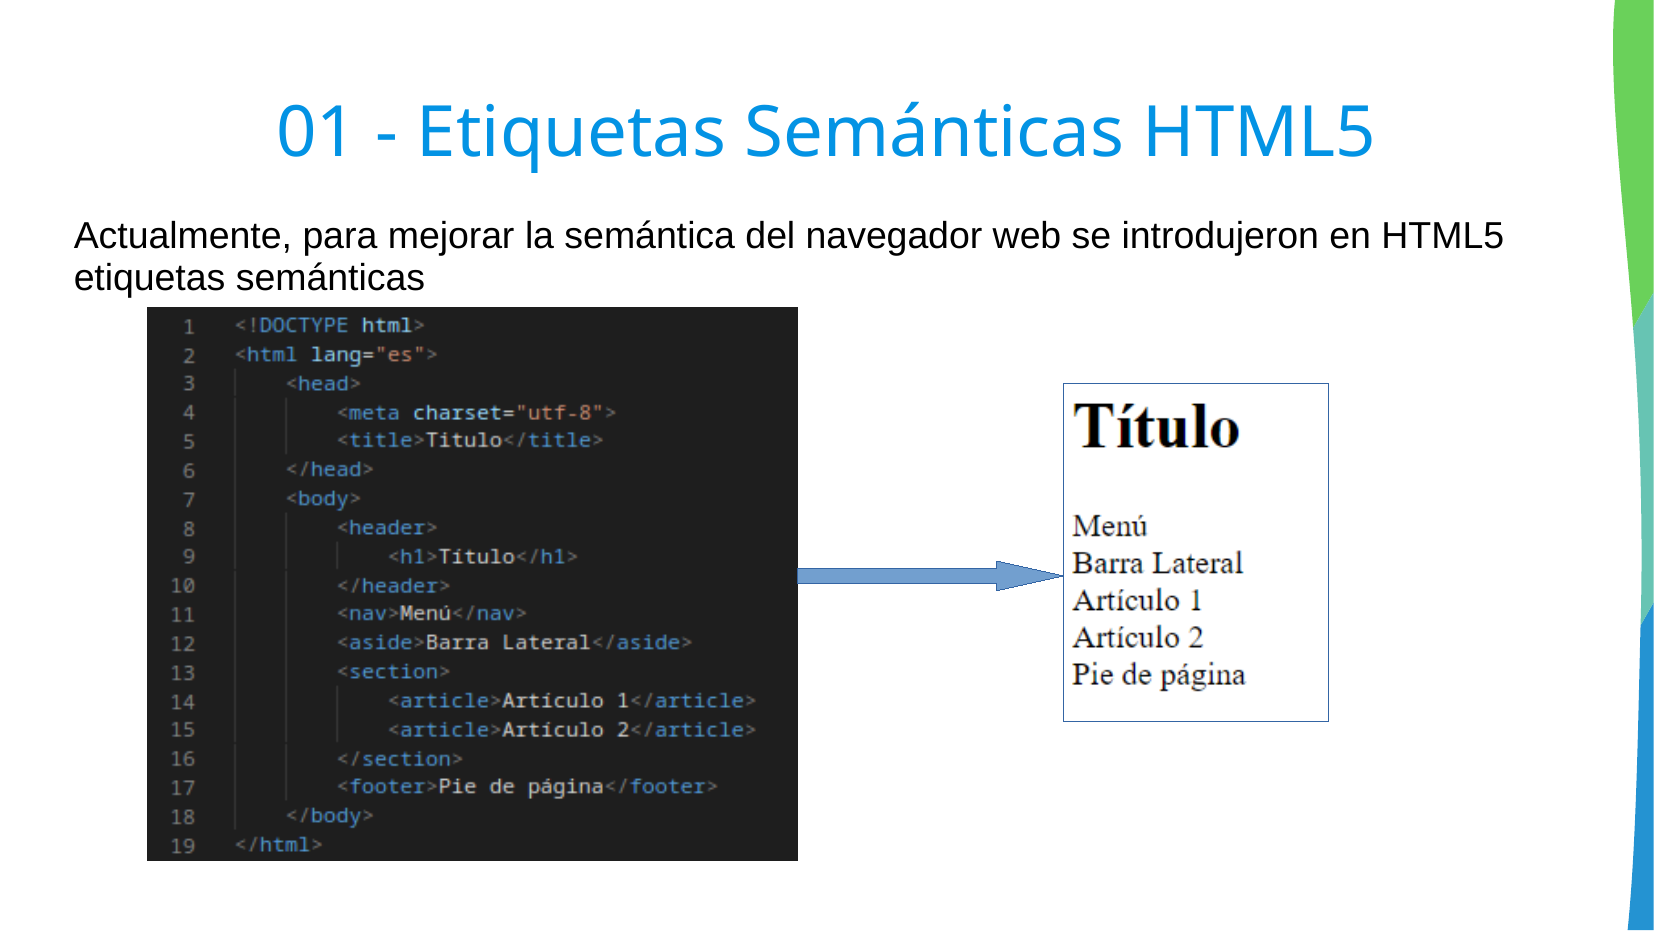

01 - Etiquetas Semánticas HTML5
Actualmente, para mejorar la semántica del navegador web se introdujeron en HTML5 etiquetas semánticas